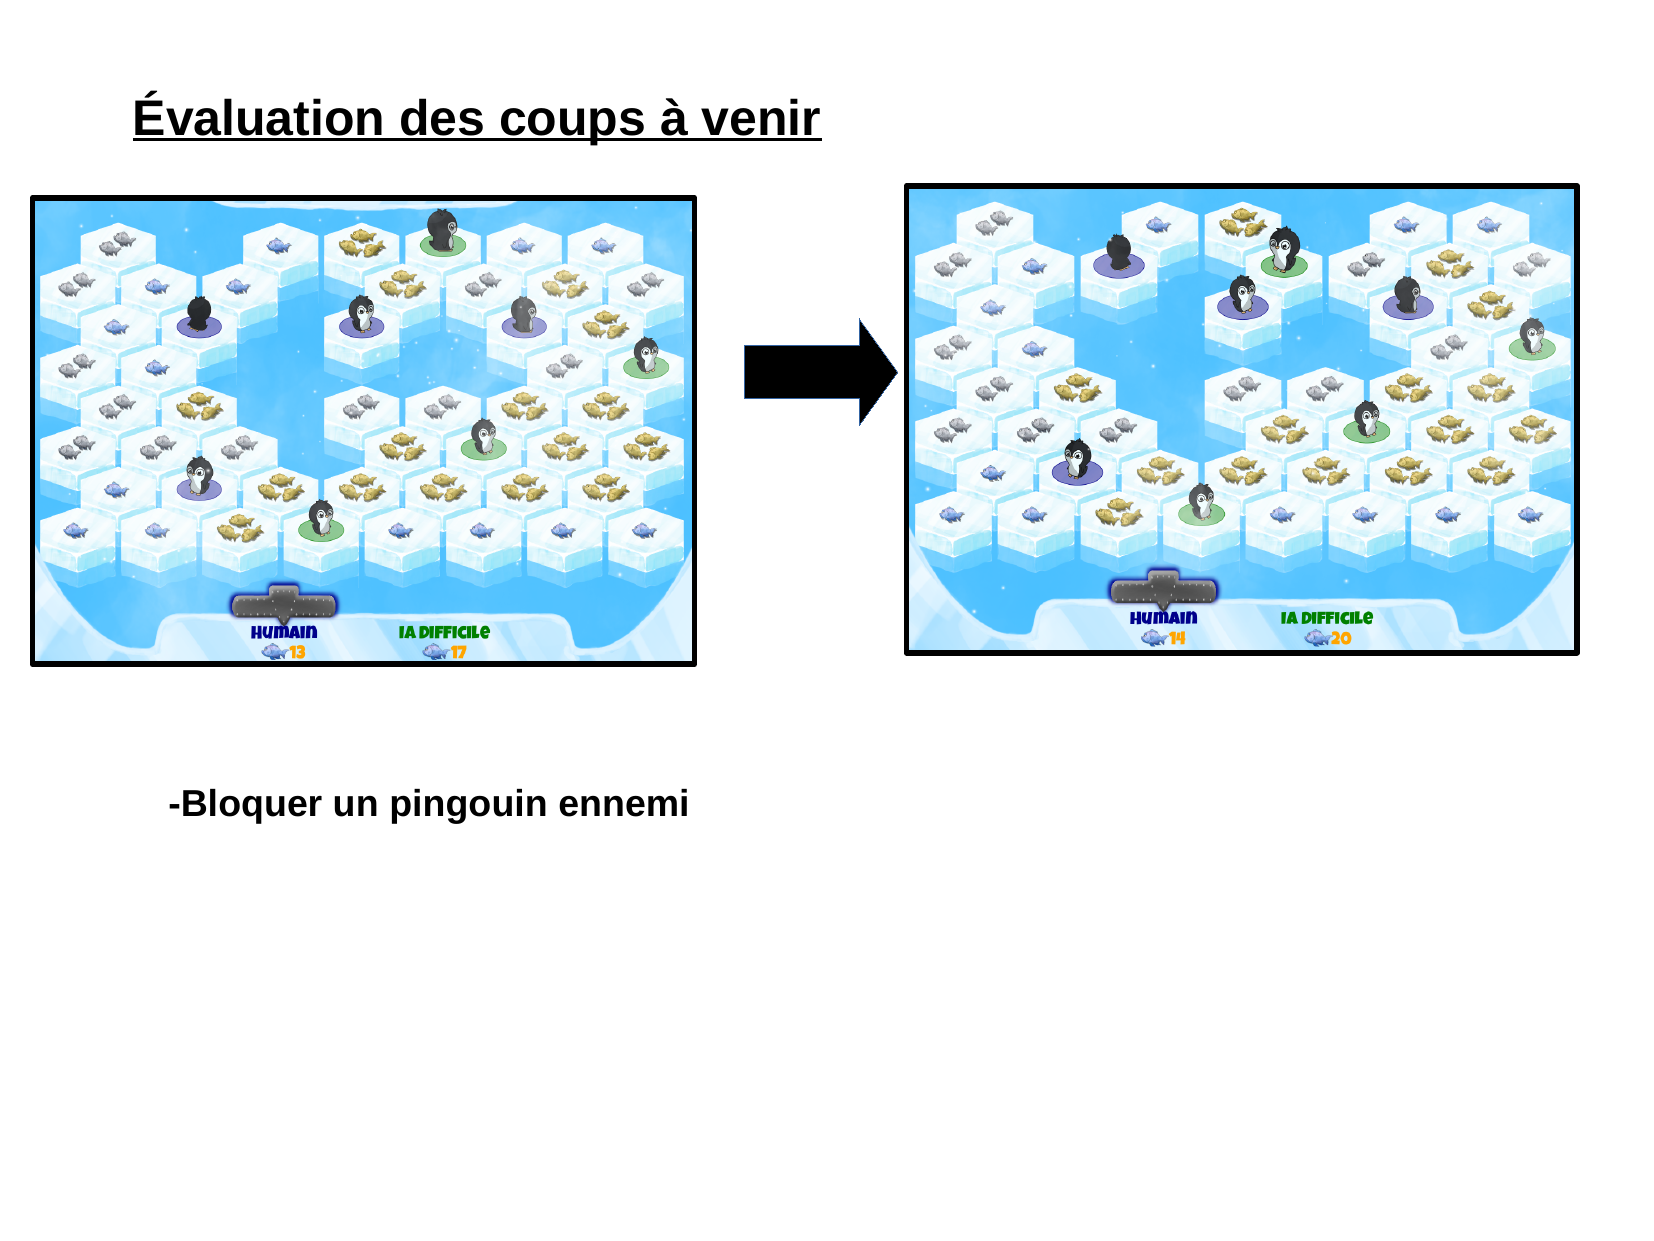

Évaluation des coups à venir
-Bloquer un pingouin ennemi